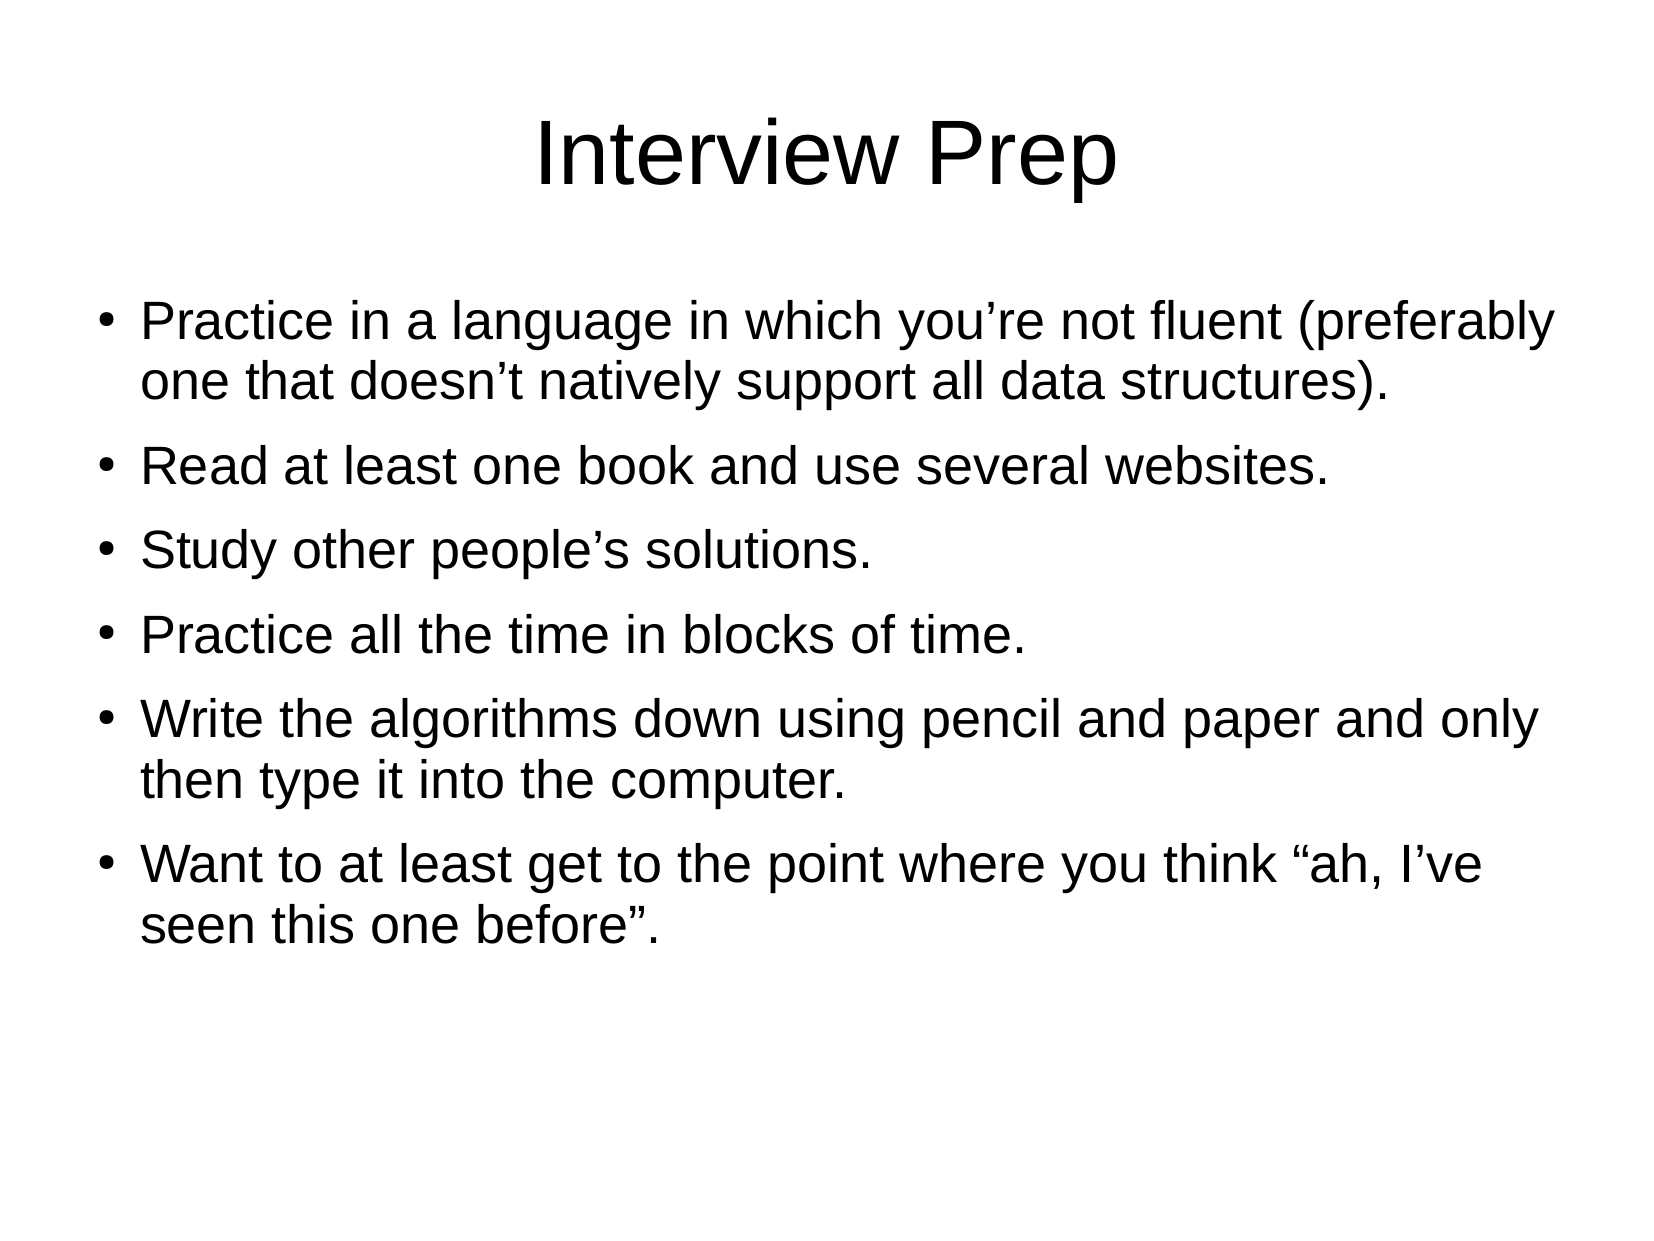

# Interview Prep
Practice in a language in which you’re not fluent (preferably one that doesn’t natively support all data structures).
Read at least one book and use several websites.
Study other people’s solutions.
Practice all the time in blocks of time.
Write the algorithms down using pencil and paper and only then type it into the computer.
Want to at least get to the point where you think “ah, I’ve seen this one before”.